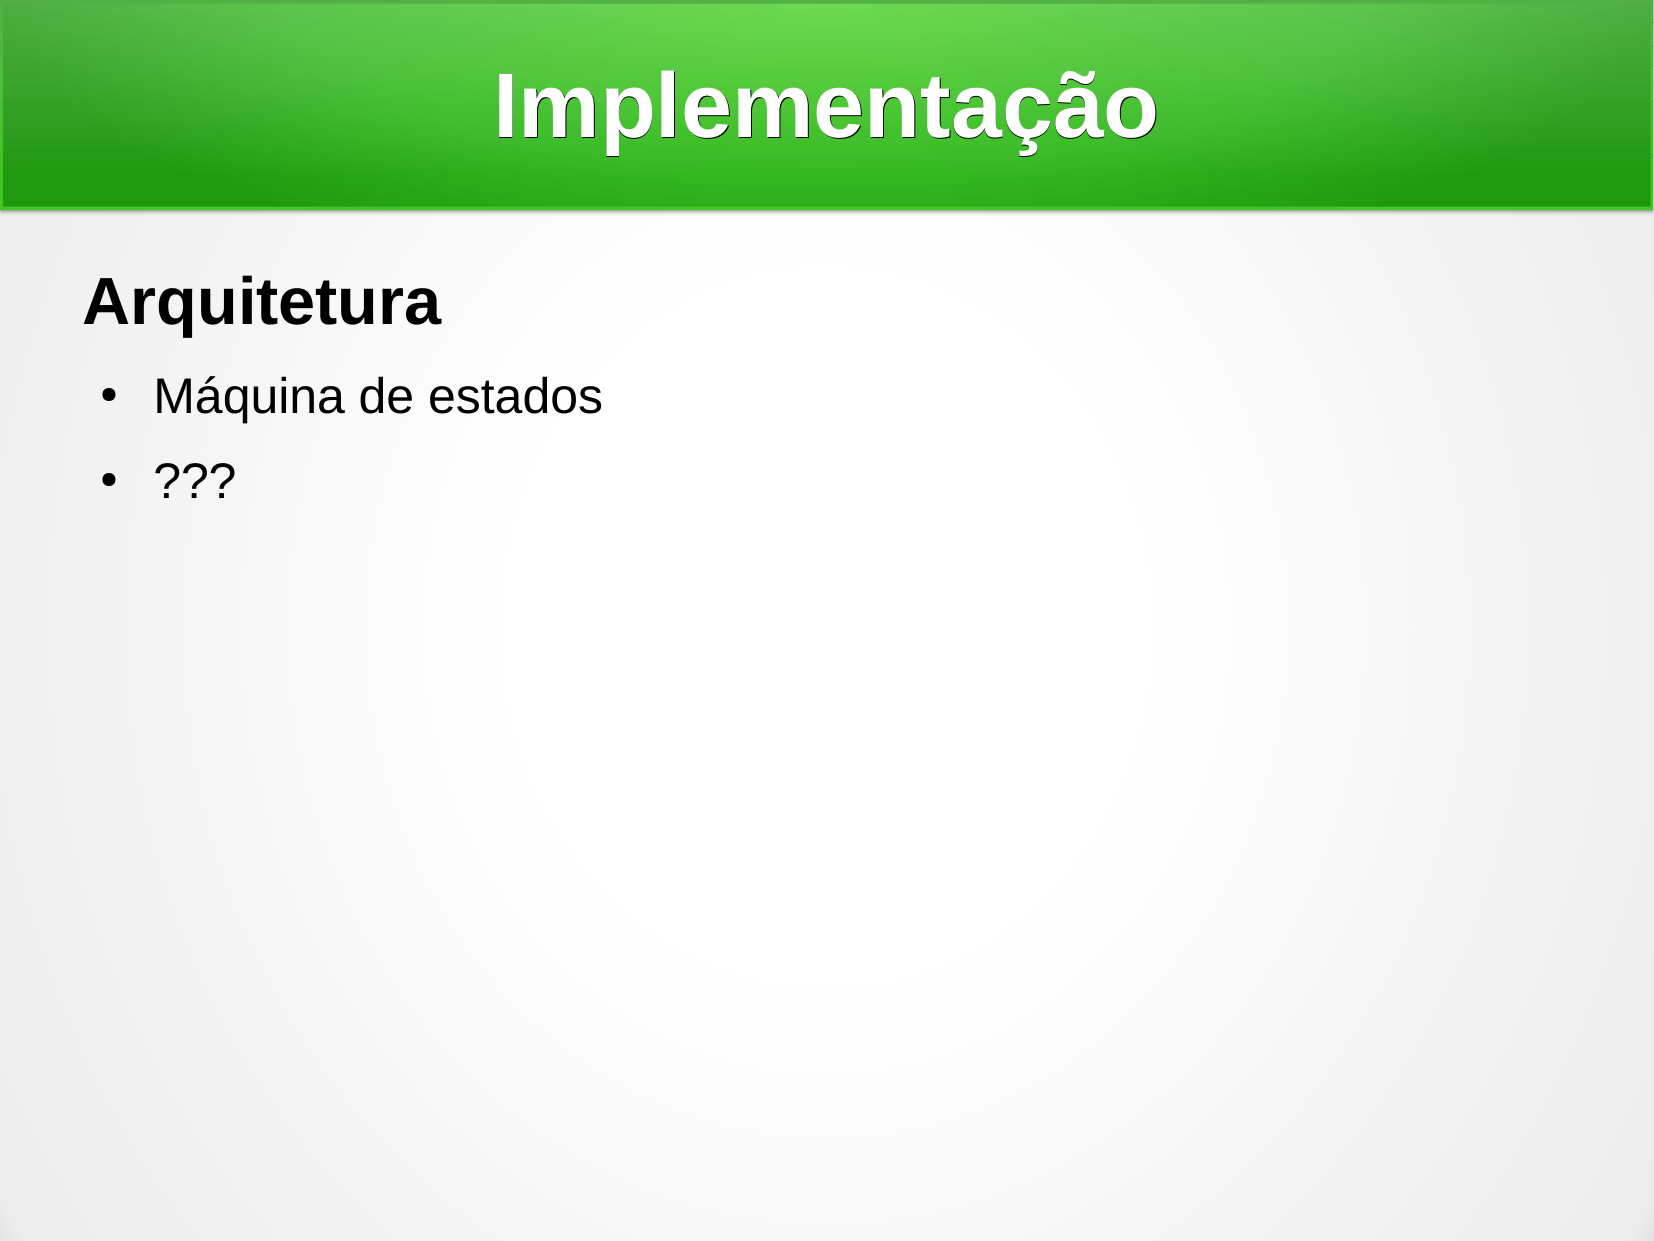

# Implementação
Arquitetura
Máquina de estados
???